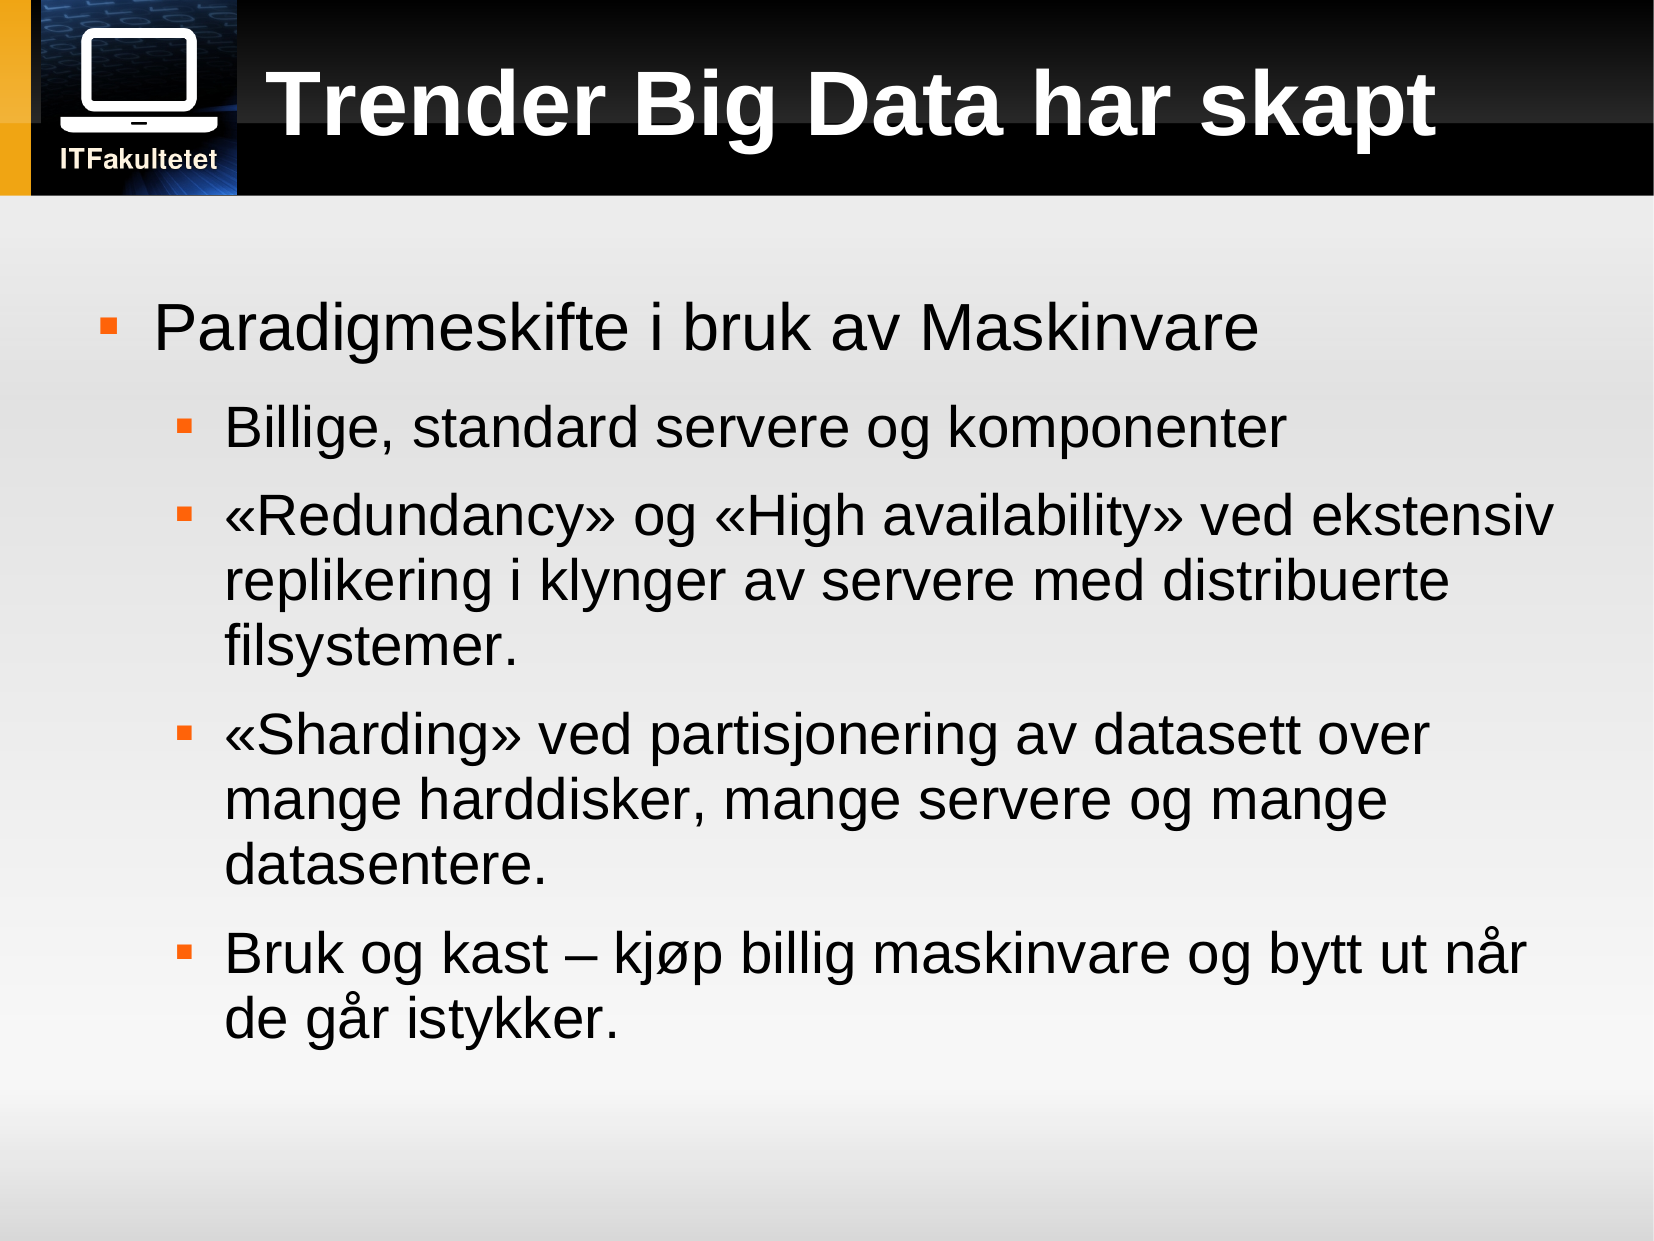

# Trender Big Data har skapt
Paradigmeskifte i bruk av Maskinvare
Billige, standard servere og komponenter
«Redundancy» og «High availability» ved ekstensiv replikering i klynger av servere med distribuerte filsystemer.
«Sharding» ved partisjonering av datasett over mange harddisker, mange servere og mange datasentere.
Bruk og kast – kjøp billig maskinvare og bytt ut når de går istykker.